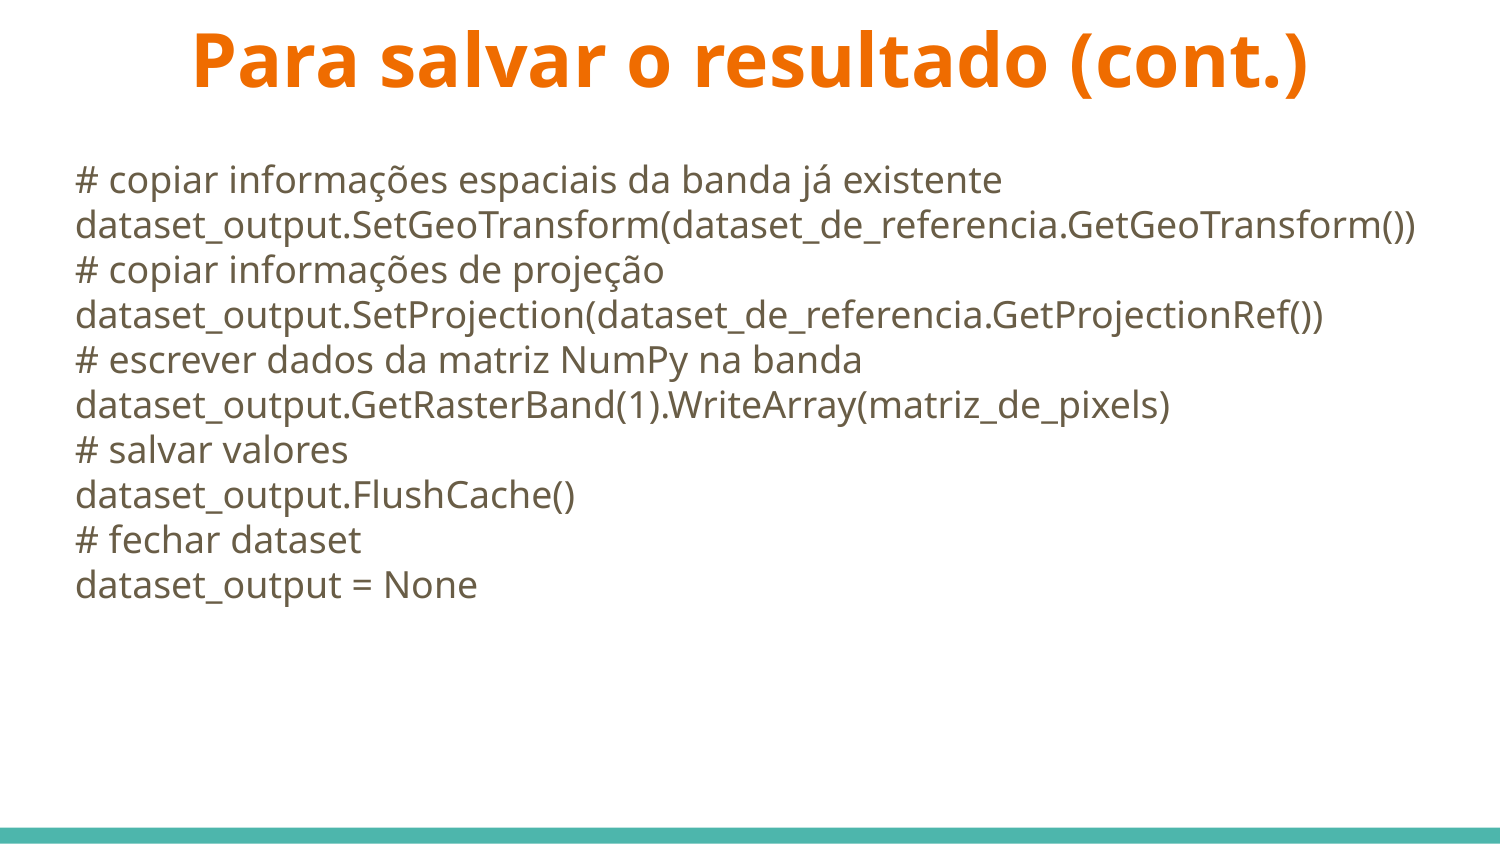

# Para salvar o resultado (cont.)
 # copiar informações espaciais da banda já existente
 dataset_output.SetGeoTransform(dataset_de_referencia.GetGeoTransform())
 # copiar informações de projeção
 dataset_output.SetProjection(dataset_de_referencia.GetProjectionRef())
 # escrever dados da matriz NumPy na banda
 dataset_output.GetRasterBand(1).WriteArray(matriz_de_pixels)
 # salvar valores
 dataset_output.FlushCache()
 # fechar dataset
 dataset_output = None